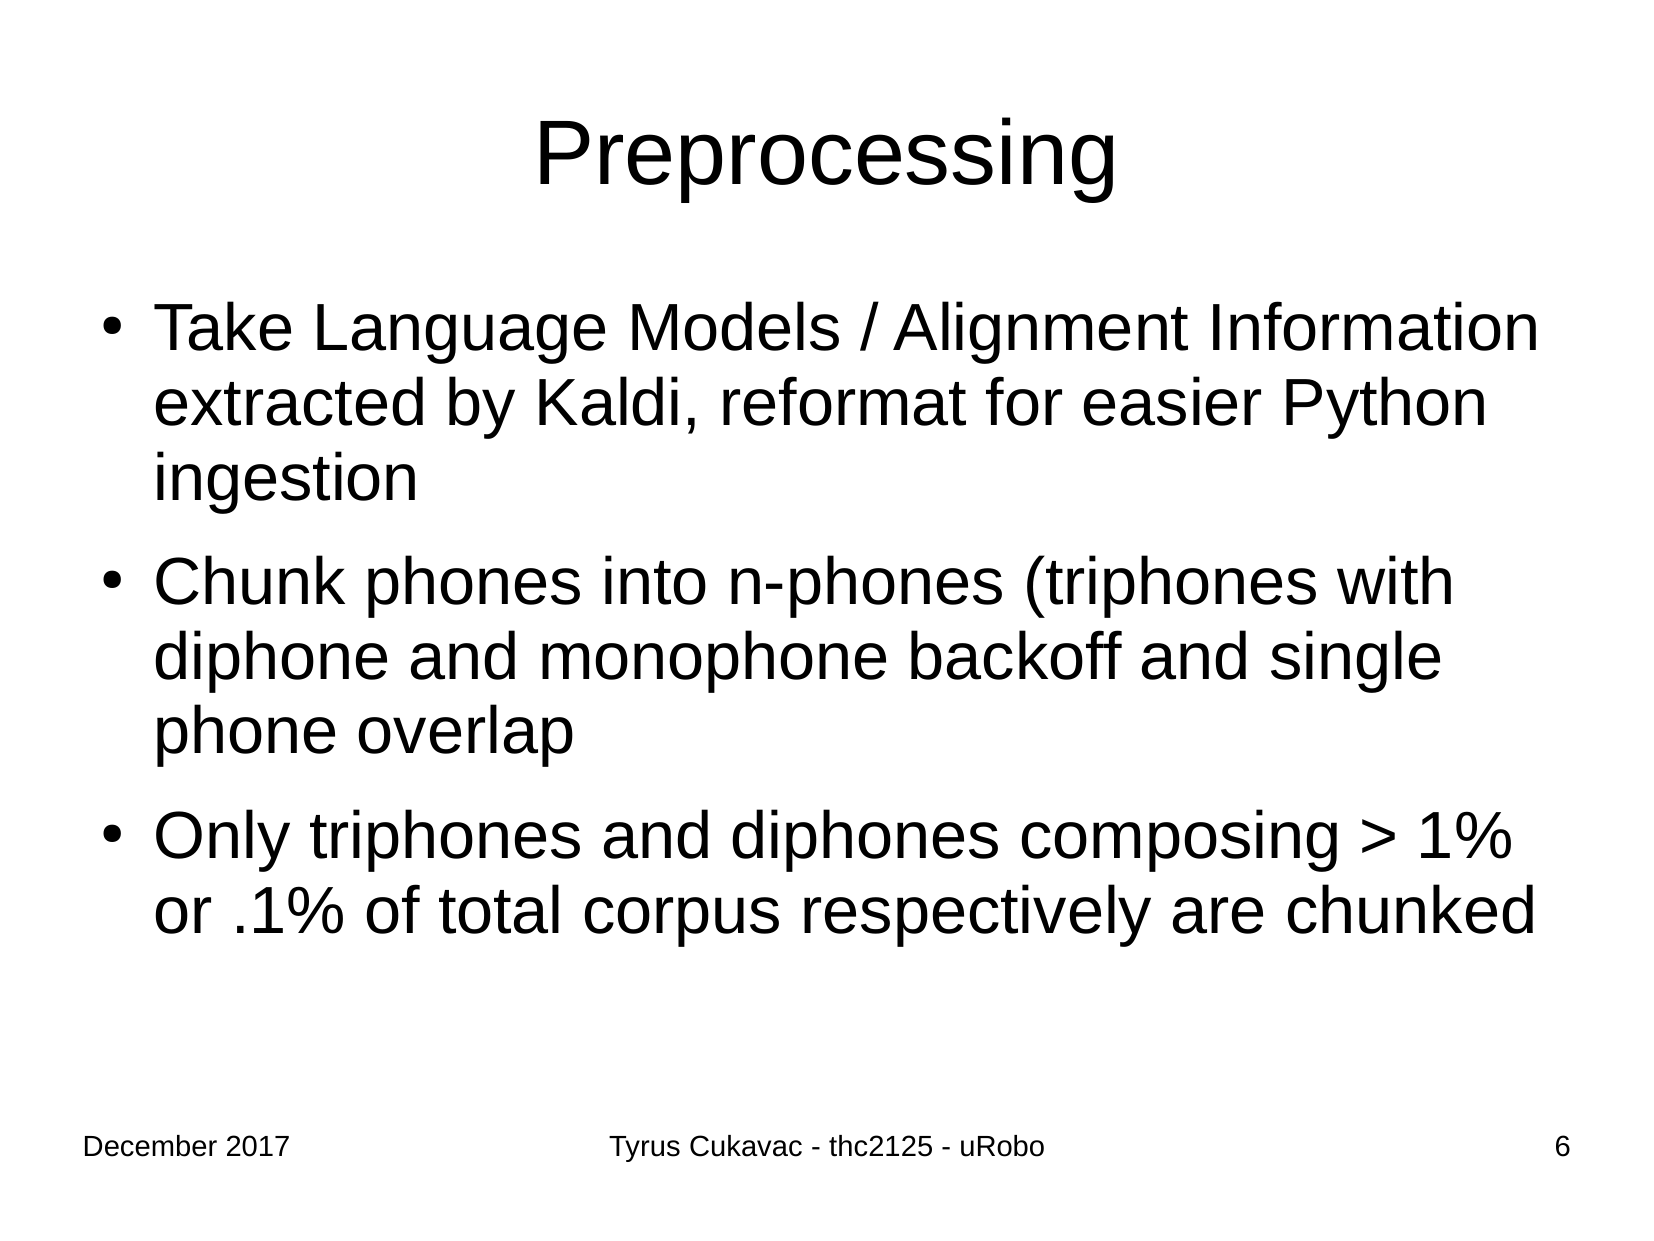

# Preprocessing
Take Language Models / Alignment Information extracted by Kaldi, reformat for easier Python ingestion
Chunk phones into n-phones (triphones with diphone and monophone backoff and single phone overlap
Only triphones and diphones composing > 1% or .1% of total corpus respectively are chunked
December 2017
Tyrus Cukavac - thc2125 - uRobo
6